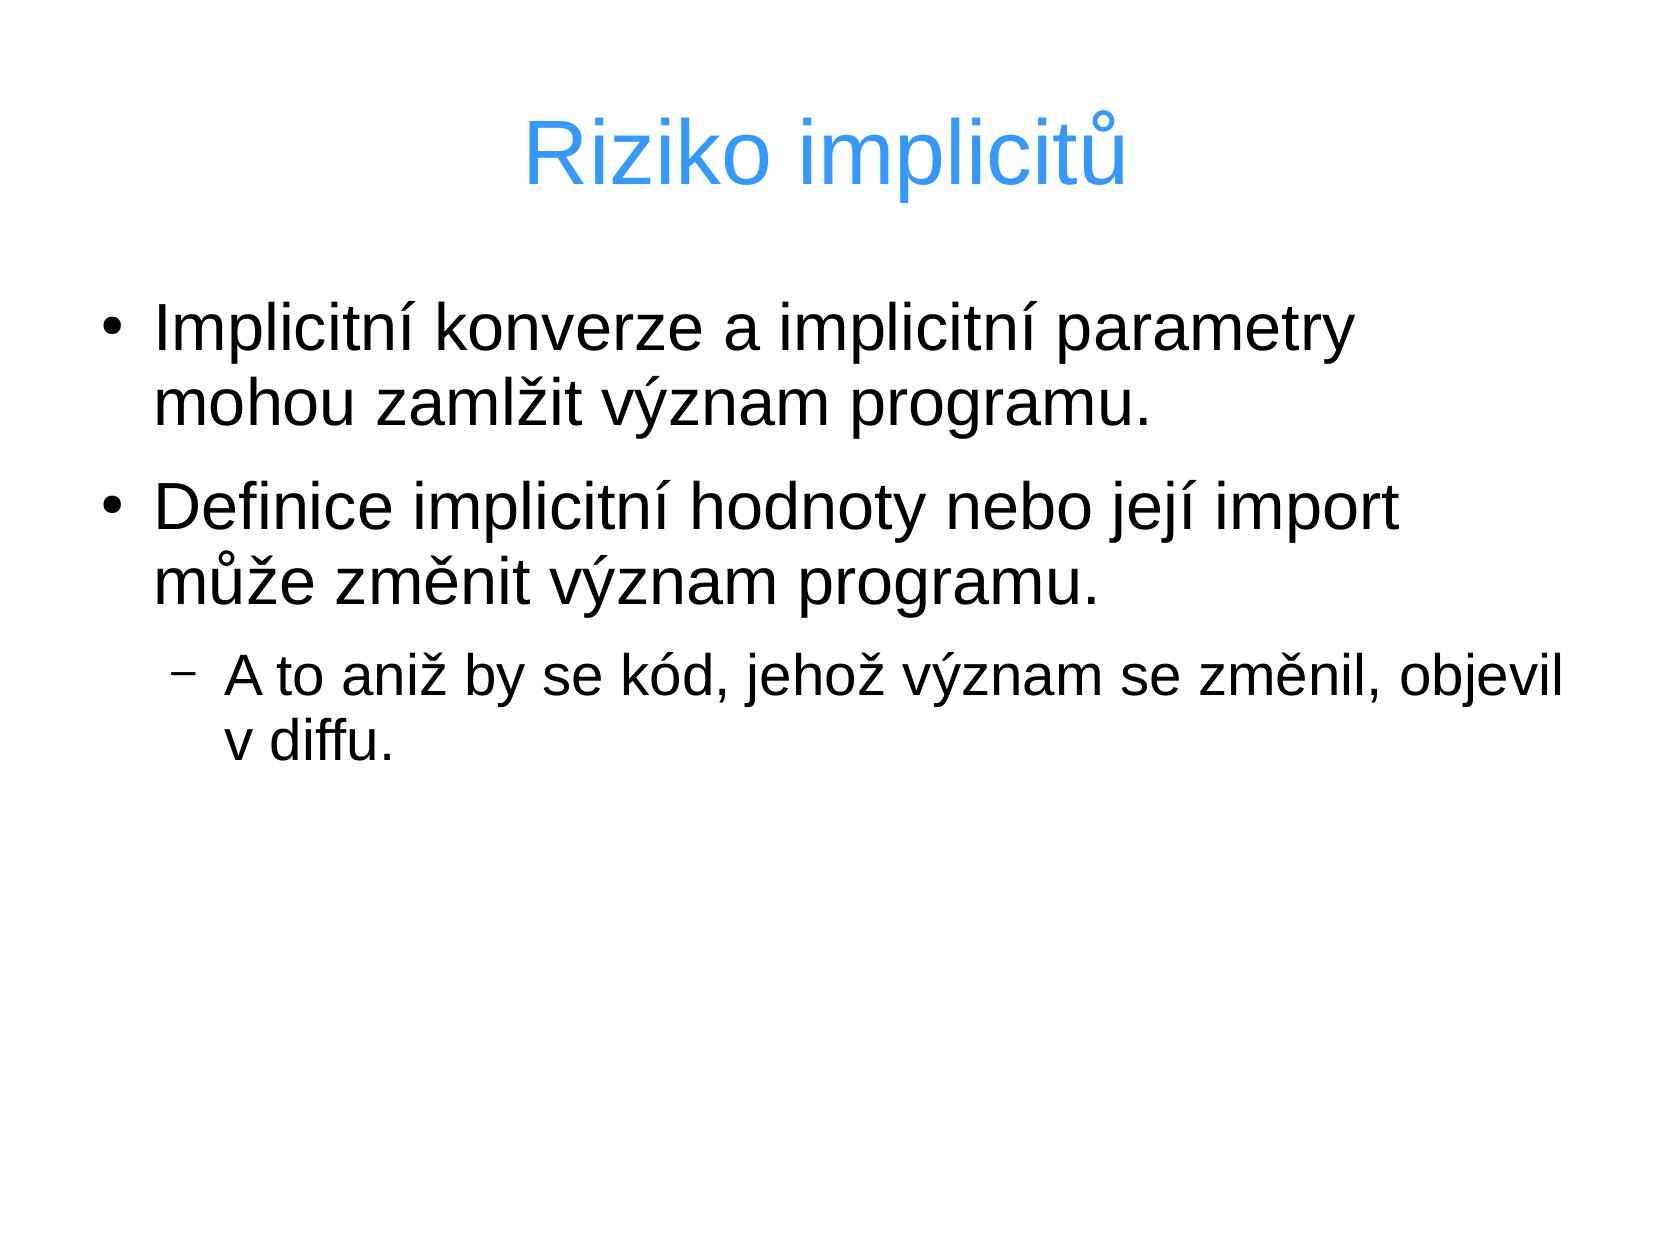

# Riziko implicitů
Implicitní konverze a implicitní parametry mohou zamlžit význam programu.
Definice implicitní hodnoty nebo její import může změnit význam programu.
A to aniž by se kód, jehož význam se změnil, objevil v diffu.